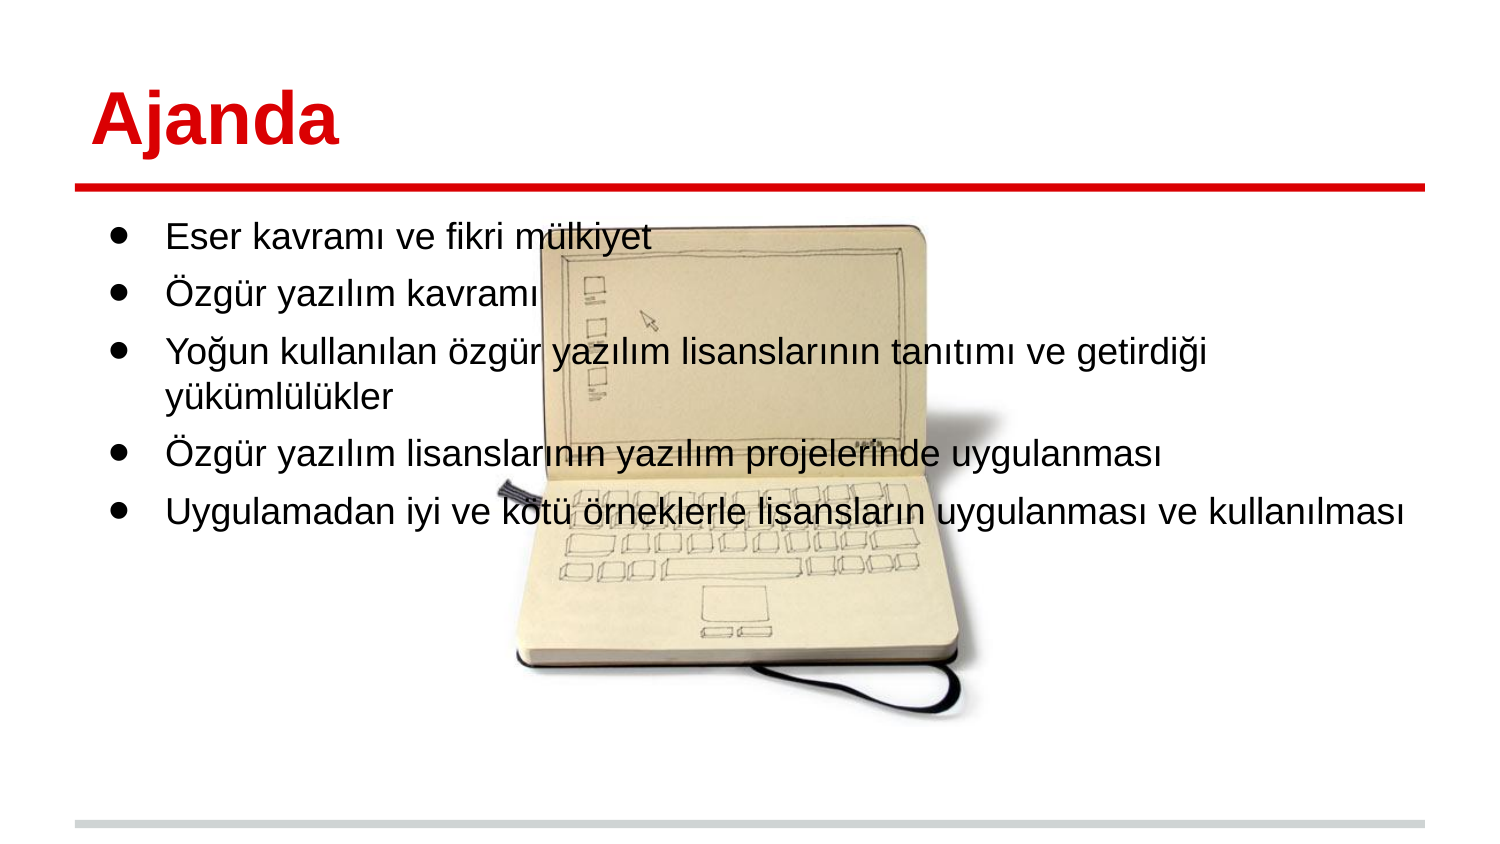

Ajanda
# Eser kavramı ve fikri mülkiyet
Özgür yazılım kavramı
Yoğun kullanılan özgür yazılım lisanslarının tanıtımı ve getirdiği yükümlülükler
Özgür yazılım lisanslarının yazılım projelerinde uygulanması
Uygulamadan iyi ve kötü örneklerle lisansların uygulanması ve kullanılması